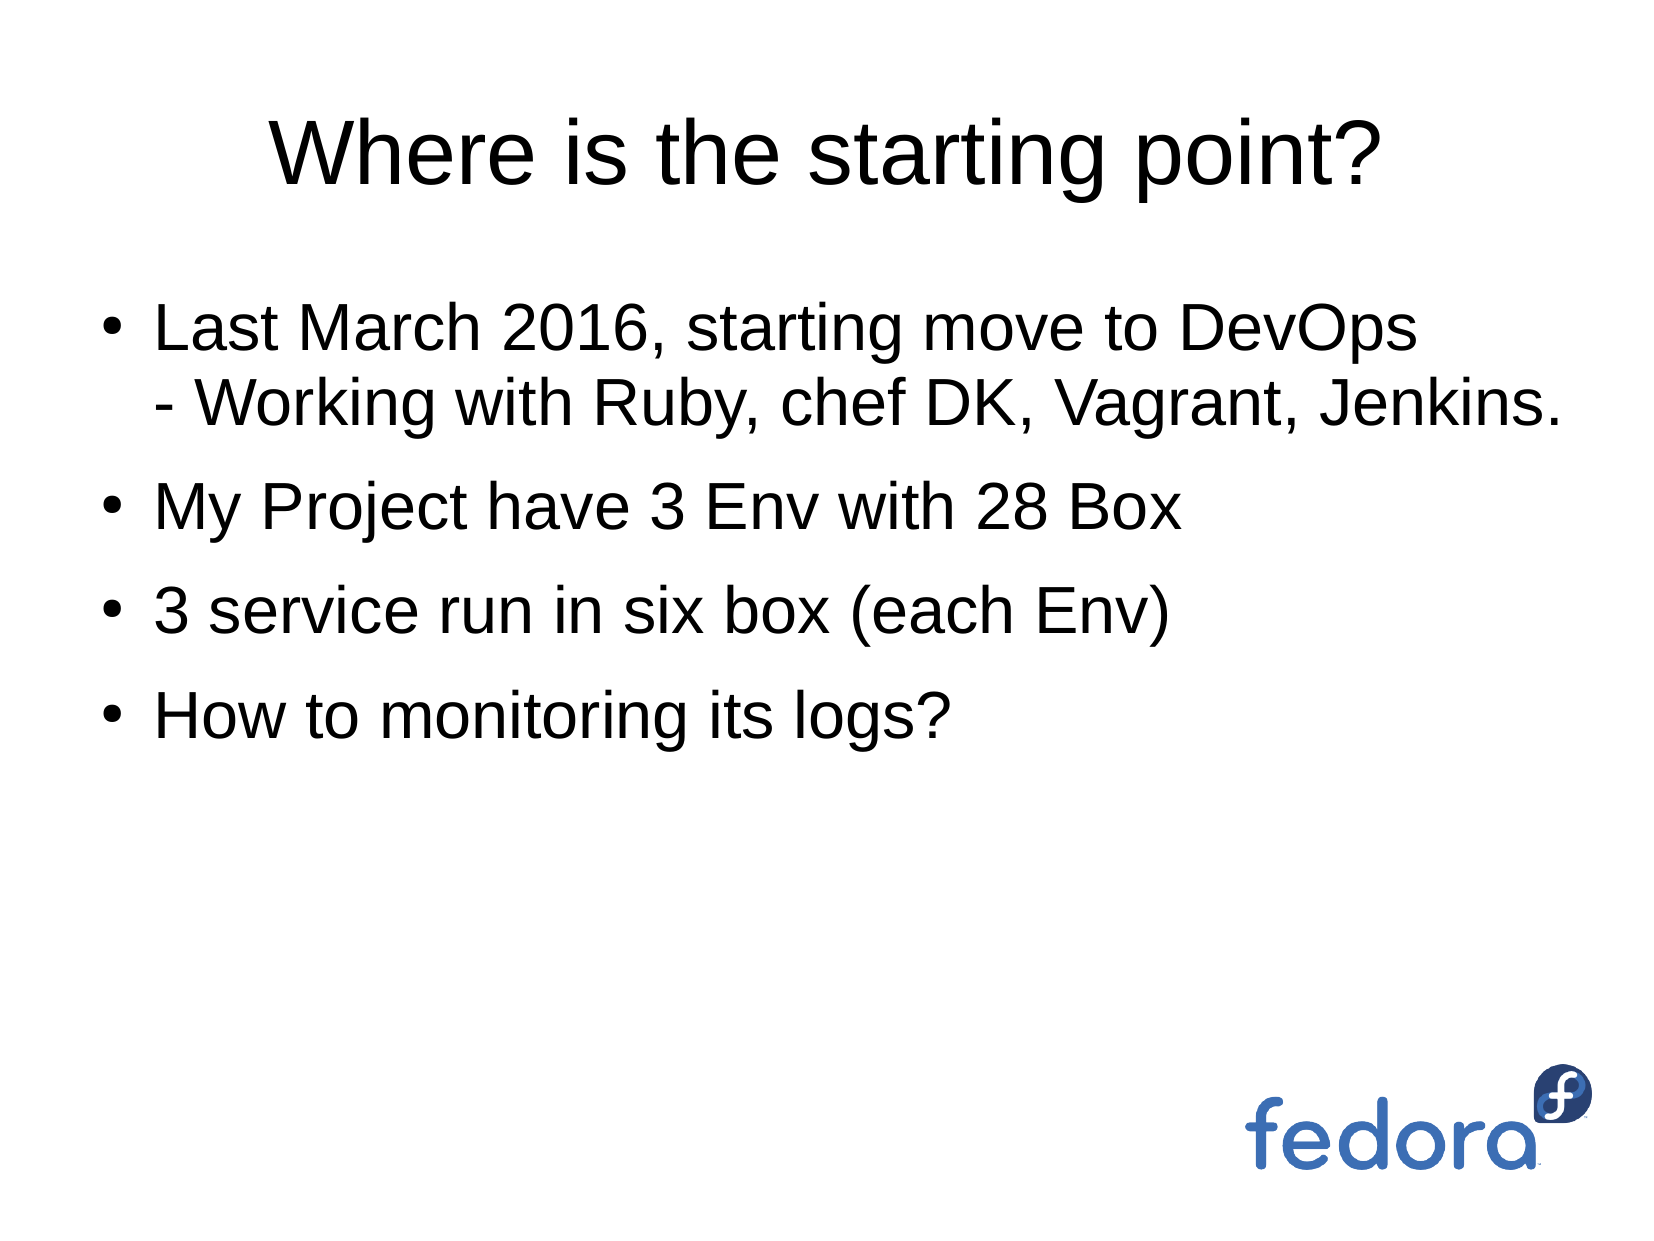

# Where is the starting point?
Last March 2016, starting move to DevOps
- Working with Ruby, chef DK, Vagrant, Jenkins.
My Project have 3 Env with 28 Box
3 service run in six box (each Env)
How to monitoring its logs?